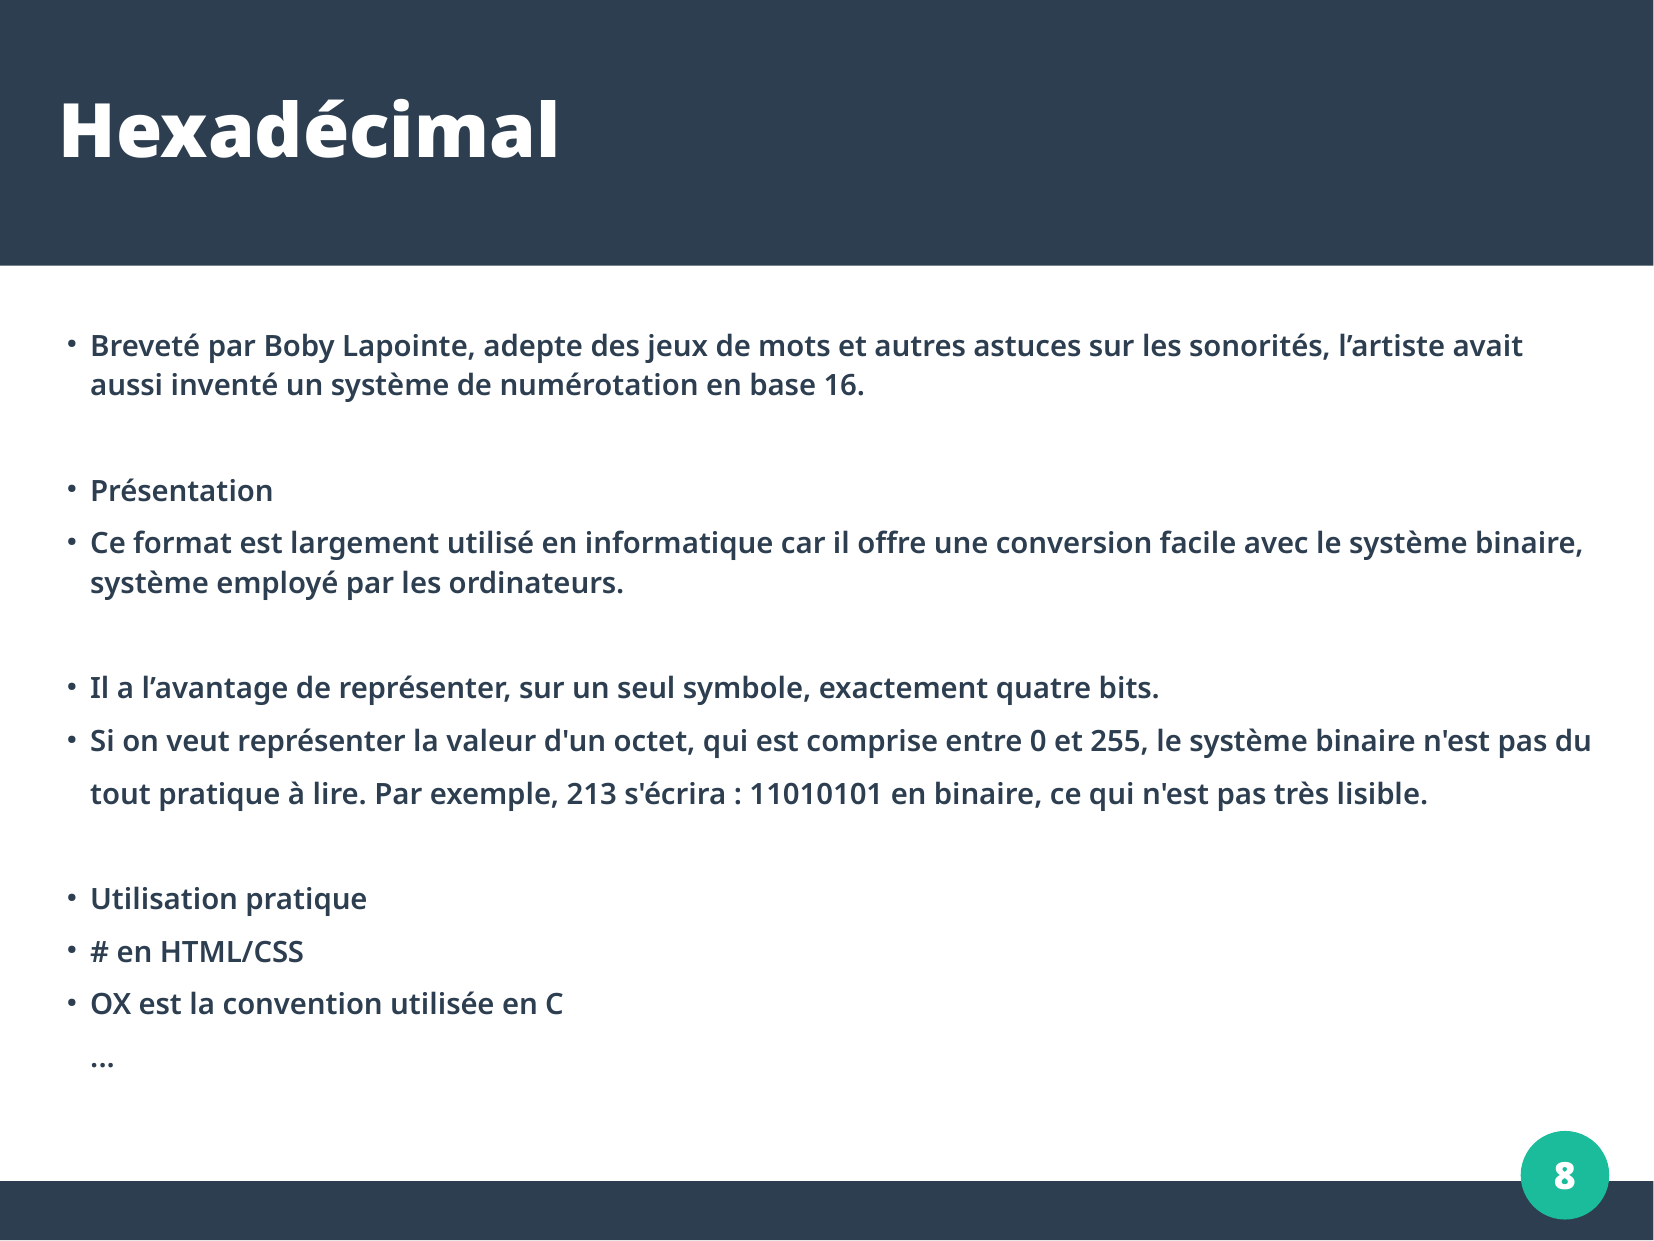

# Hexadécimal
Breveté par Boby Lapointe, adepte des jeux de mots et autres astuces sur les sonorités, l’artiste avait aussi inventé un système de numérotation en base 16.
Présentation
Ce format est largement utilisé en informatique car il offre une conversion facile avec le système binaire, système employé par les ordinateurs.
Il a l’avantage de représenter, sur un seul symbole, exactement quatre bits.
Si on veut représenter la valeur d'un octet, qui est comprise entre 0 et 255, le système binaire n'est pas du
tout pratique à lire. Par exemple, 213 s'écrira : 11010101 en binaire, ce qui n'est pas très lisible.
Utilisation pratique
# en HTML/CSS
OX est la convention utilisée en C
...
8